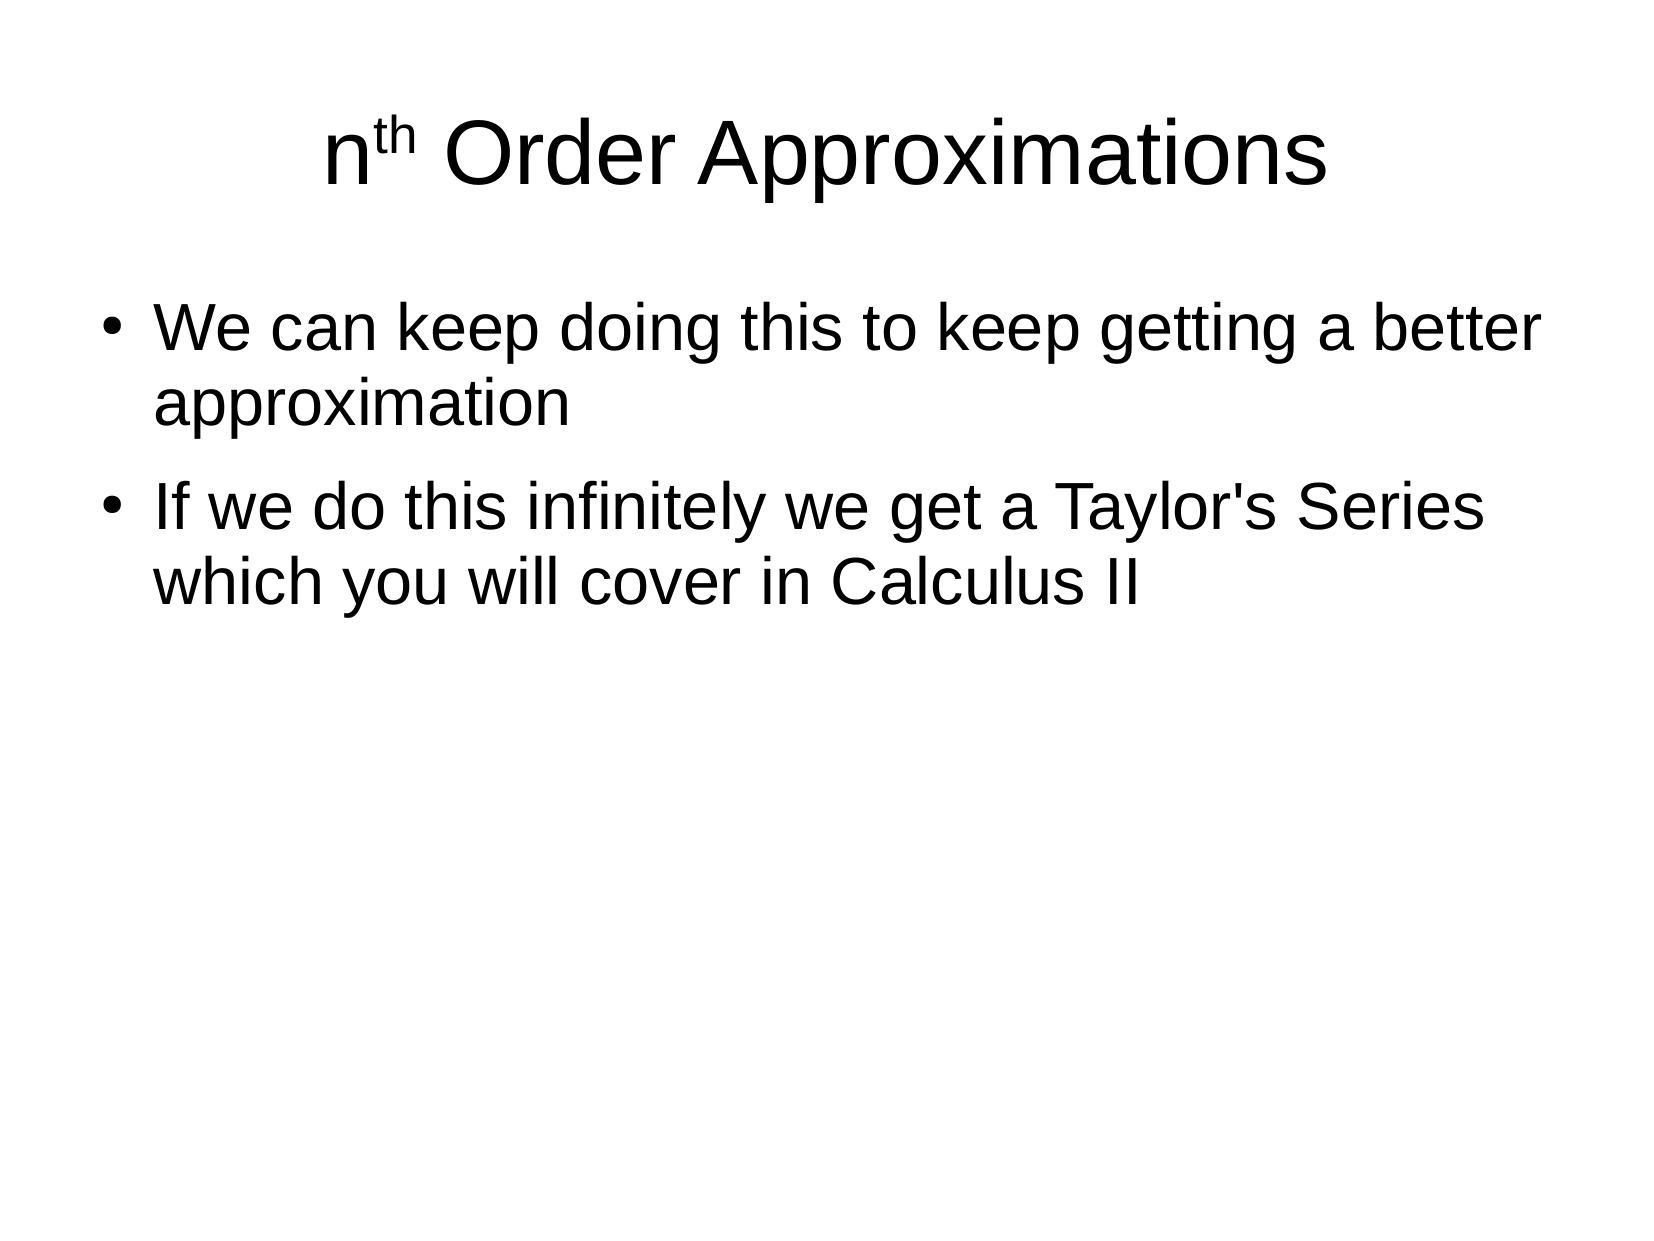

# nth Order Approximations
We can keep doing this to keep getting a better approximation
If we do this infinitely we get a Taylor's Series which you will cover in Calculus II